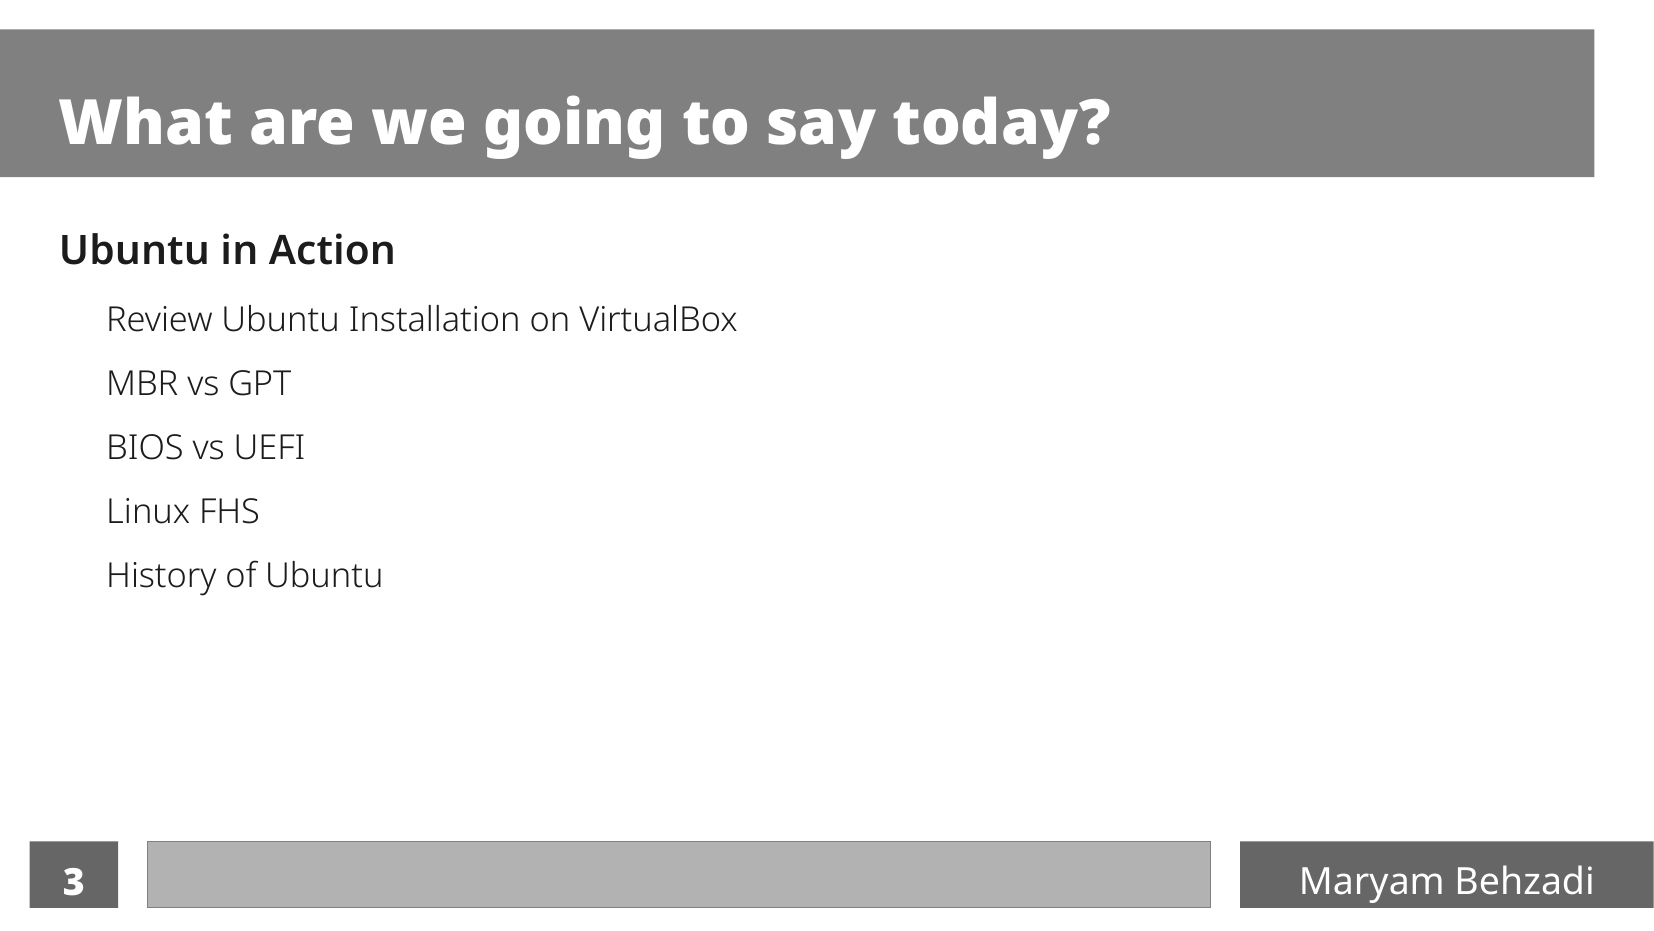

# What are we going to say today?
Ubuntu in Action
Review Ubuntu Installation on VirtualBox
MBR vs GPT
BIOS vs UEFI
Linux FHS
History of Ubuntu
3